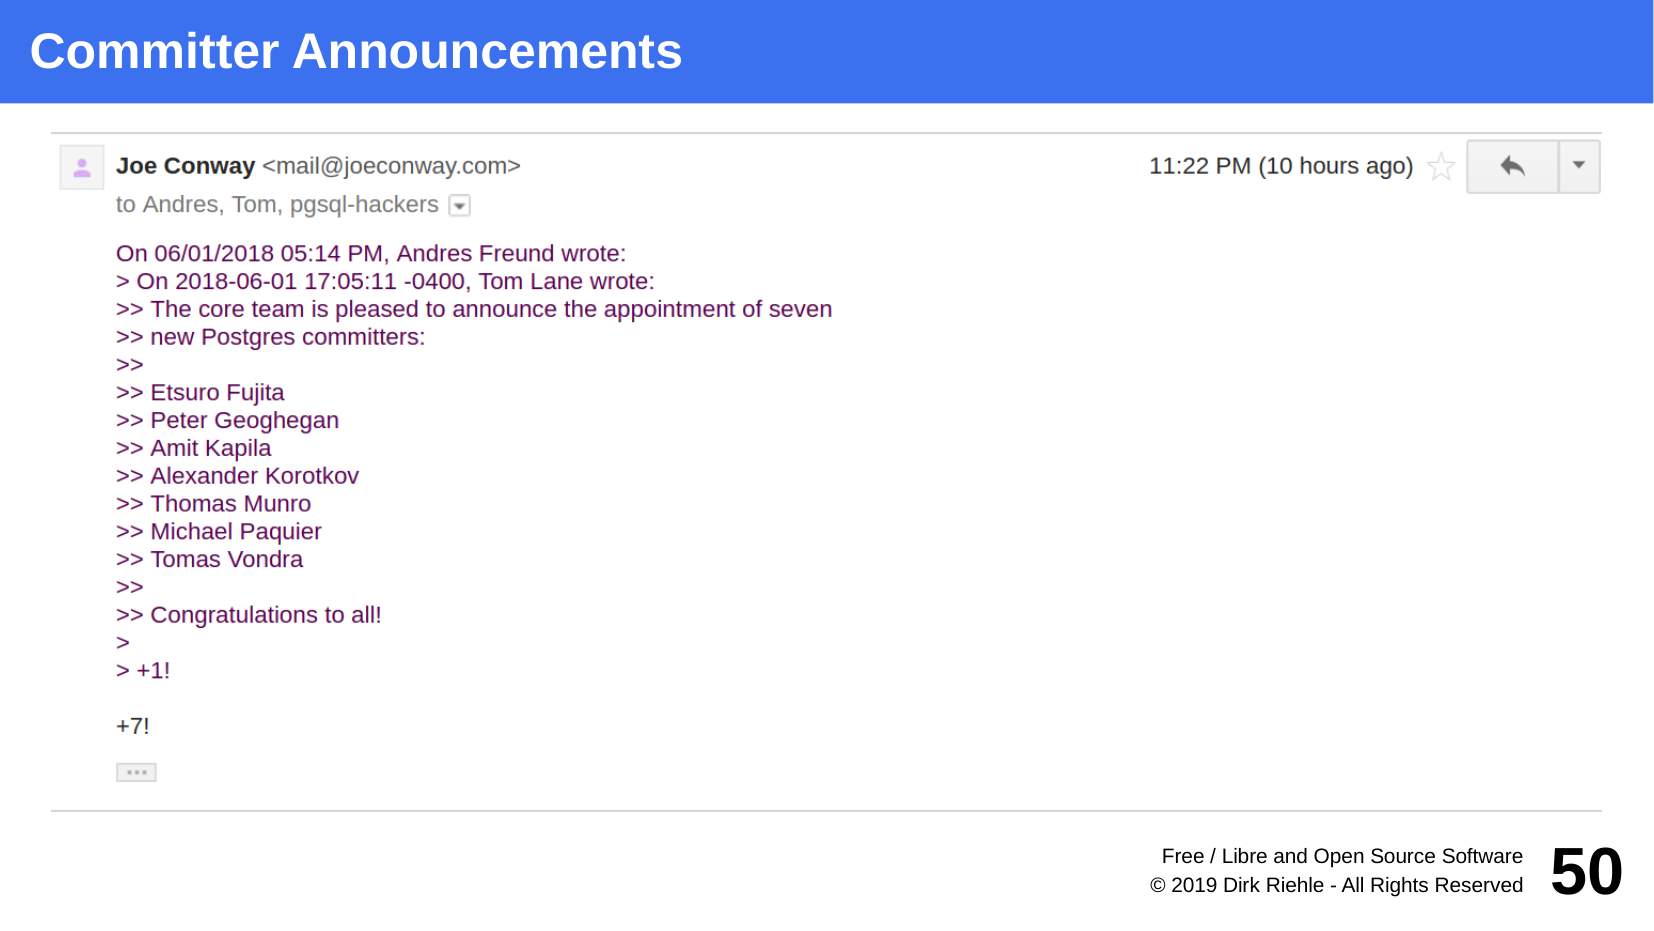

# Committer Announcements
Free / Libre and Open Source Software
50
© 2019 Dirk Riehle - All Rights Reserved